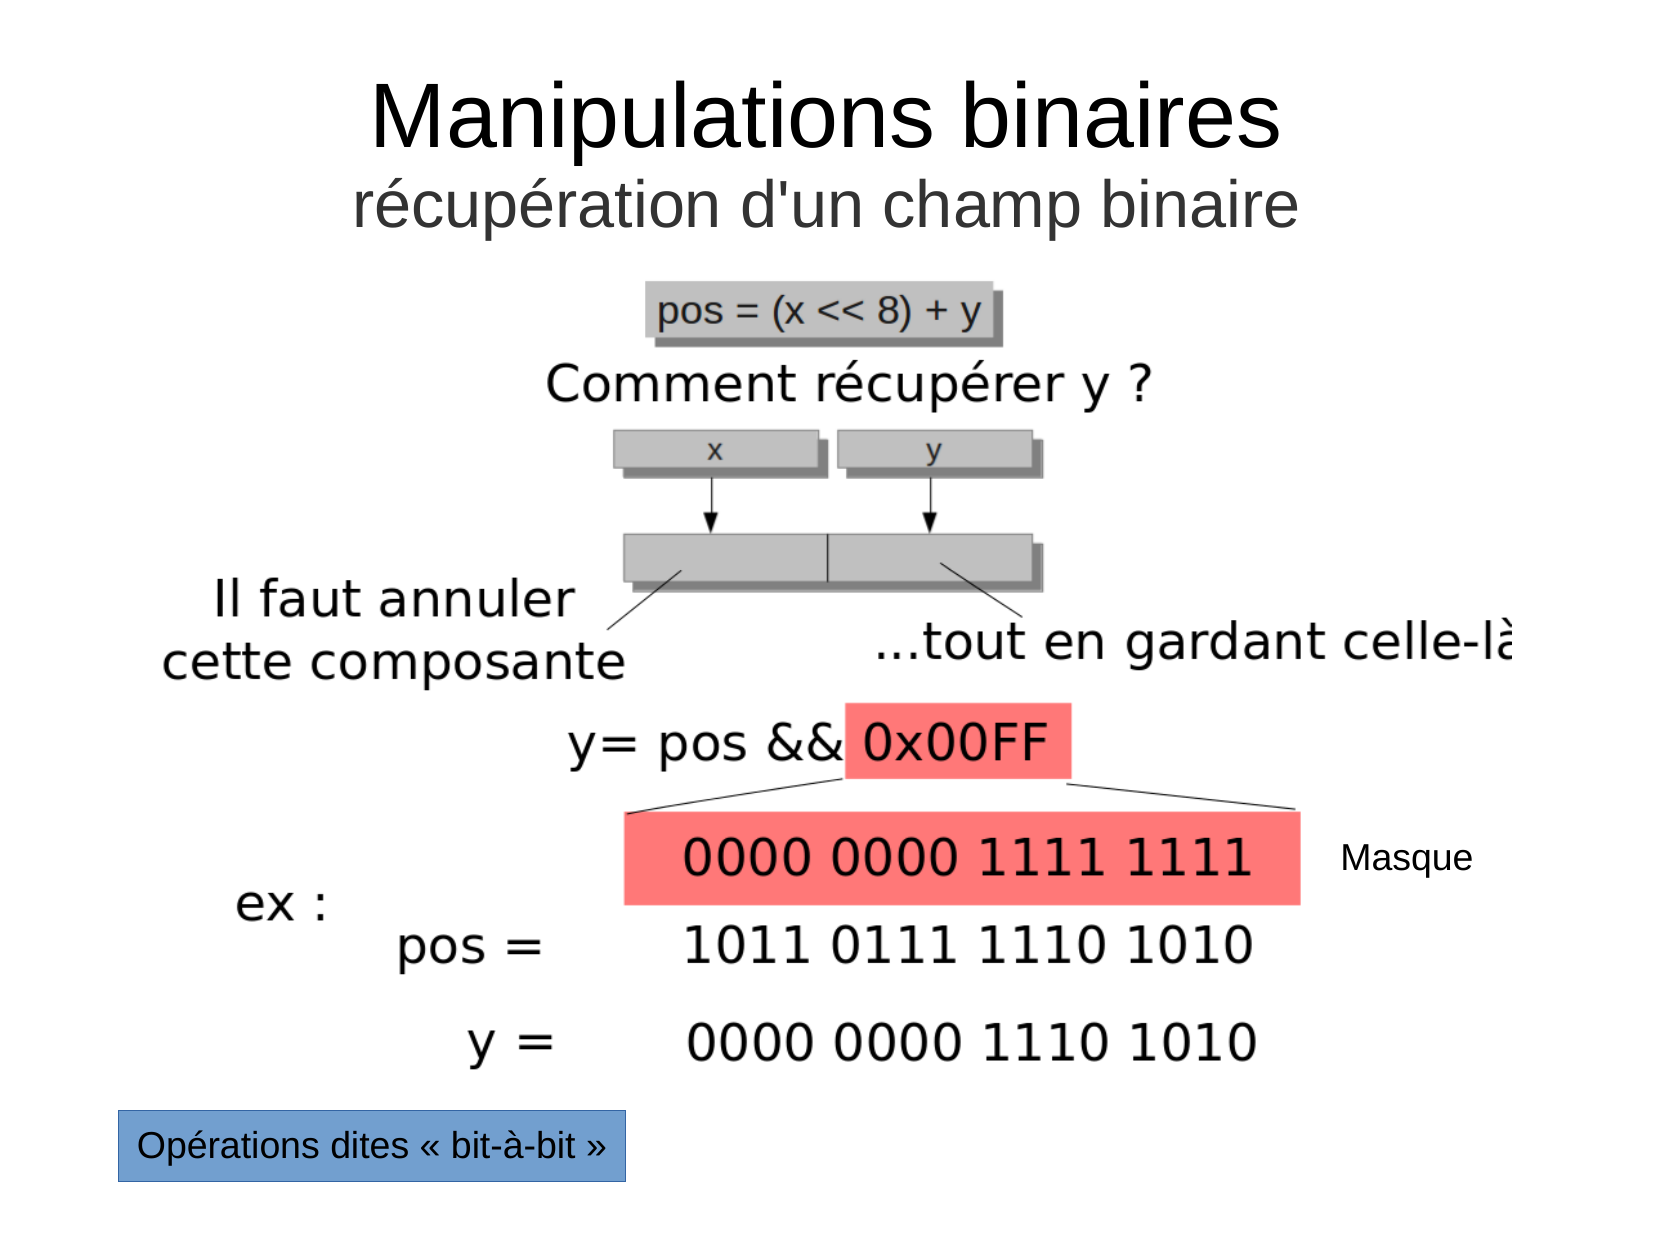

# Manipulations binaires récupération d'un champ binaire
Masque
Opérations dites « bit-à-bit »